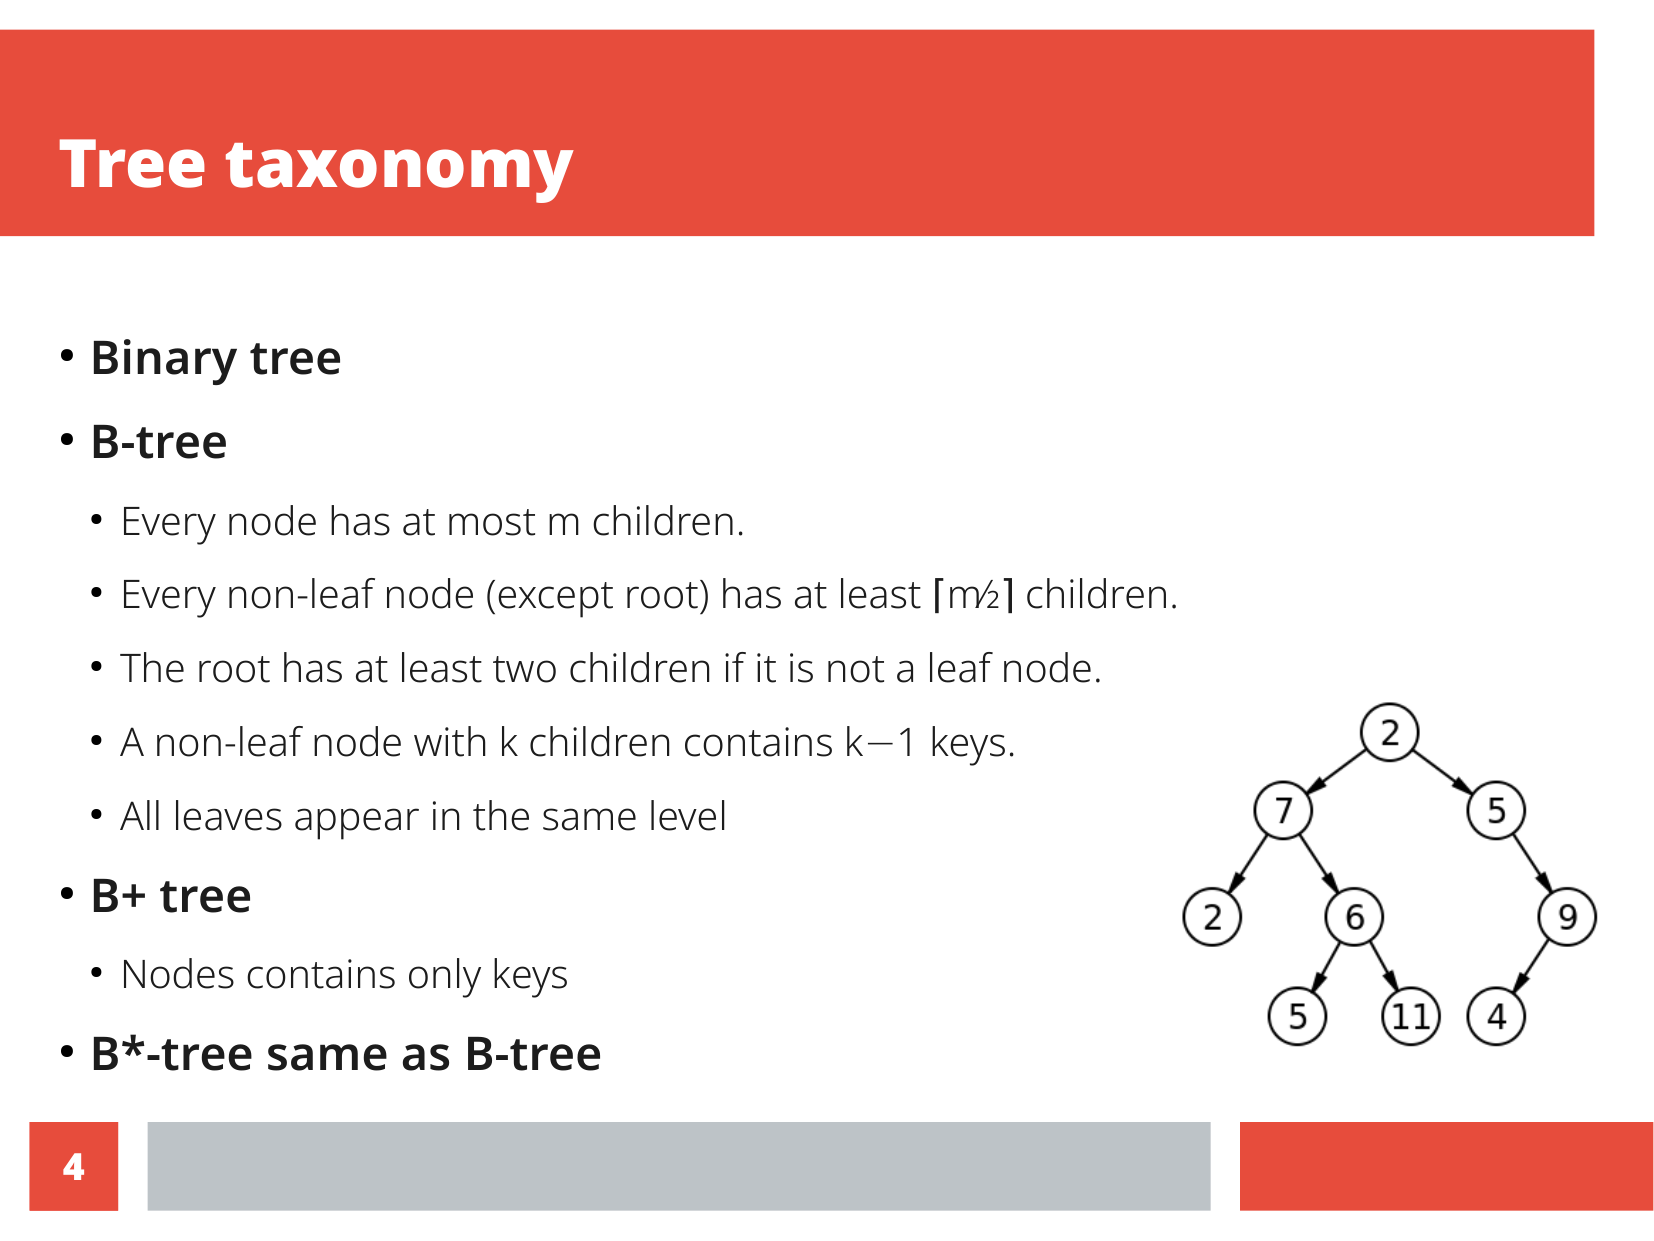

# Tree taxonomy
Binary tree
B-tree
Every node has at most m children.
Every non-leaf node (except root) has at least ⌈m⁄2⌉ children.
The root has at least two children if it is not a leaf node.
A non-leaf node with k children contains k−1 keys.
All leaves appear in the same level
B+ tree
Nodes contains only keys
B*-tree same as B-tree
4